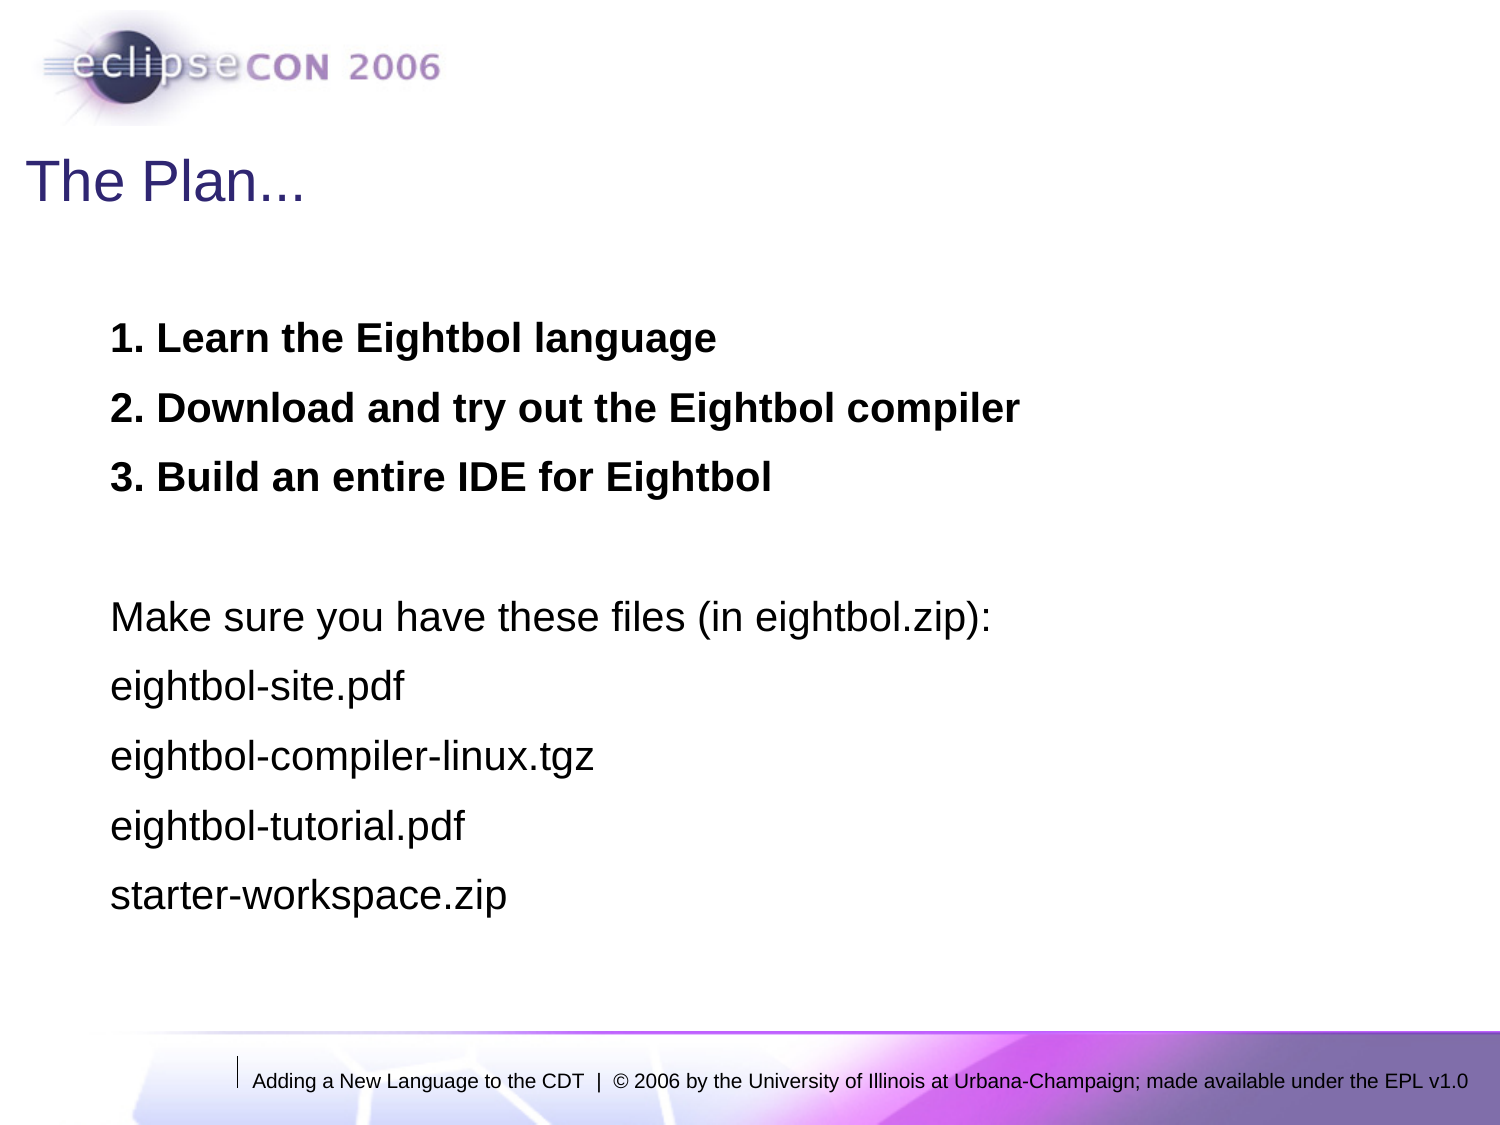

# The Plan...
1. Learn the Eightbol language
2. Download and try out the Eightbol compiler
3. Build an entire IDE for Eightbol
Make sure you have these files (in eightbol.zip):
eightbol-site.pdf
eightbol-compiler-linux.tgz
eightbol-tutorial.pdf
starter-workspace.zip